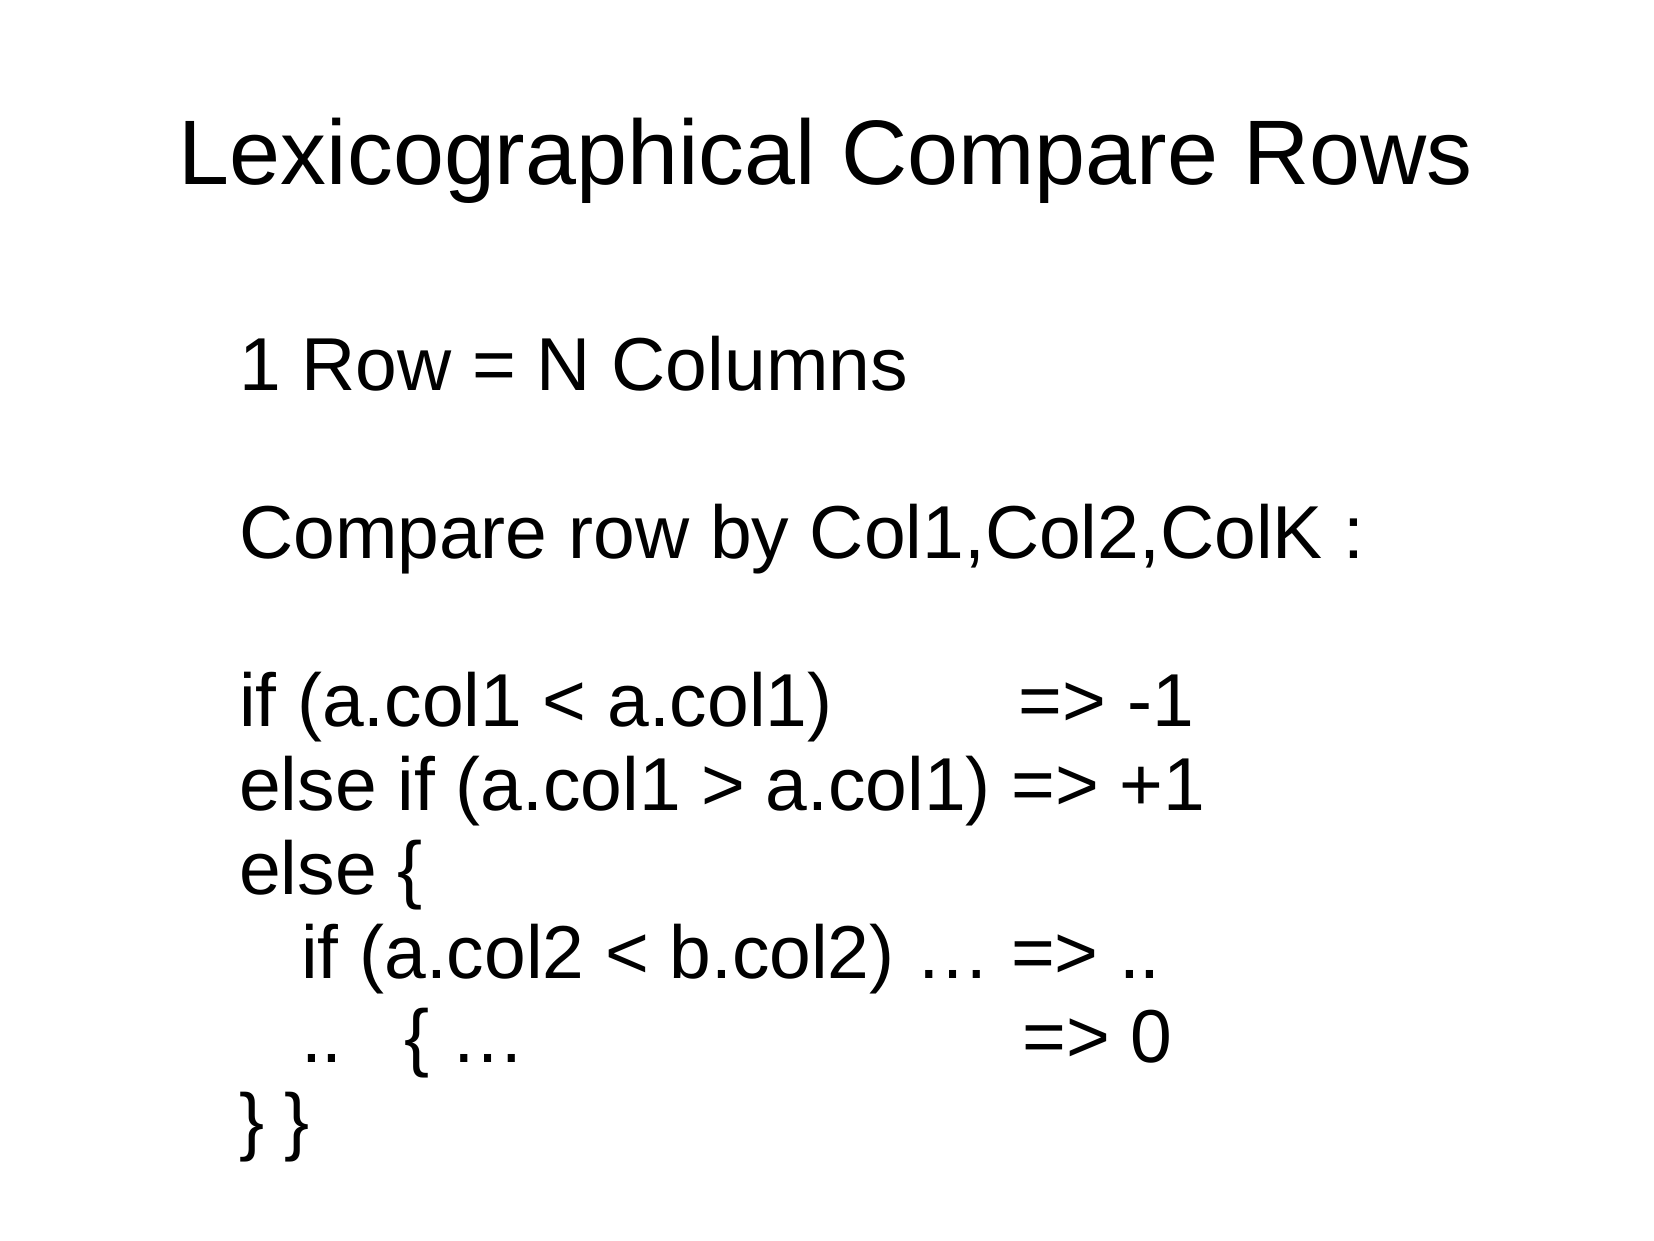

# Lexicographical Compare Rows
1 Row = N Columns
Compare row by Col1,Col2,ColK :
if (a.col1 < a.col1) => -1
else if (a.col1 > a.col1) => +1
else {
 if (a.col2 < b.col2) … => ..
 .. { … => 0
} }